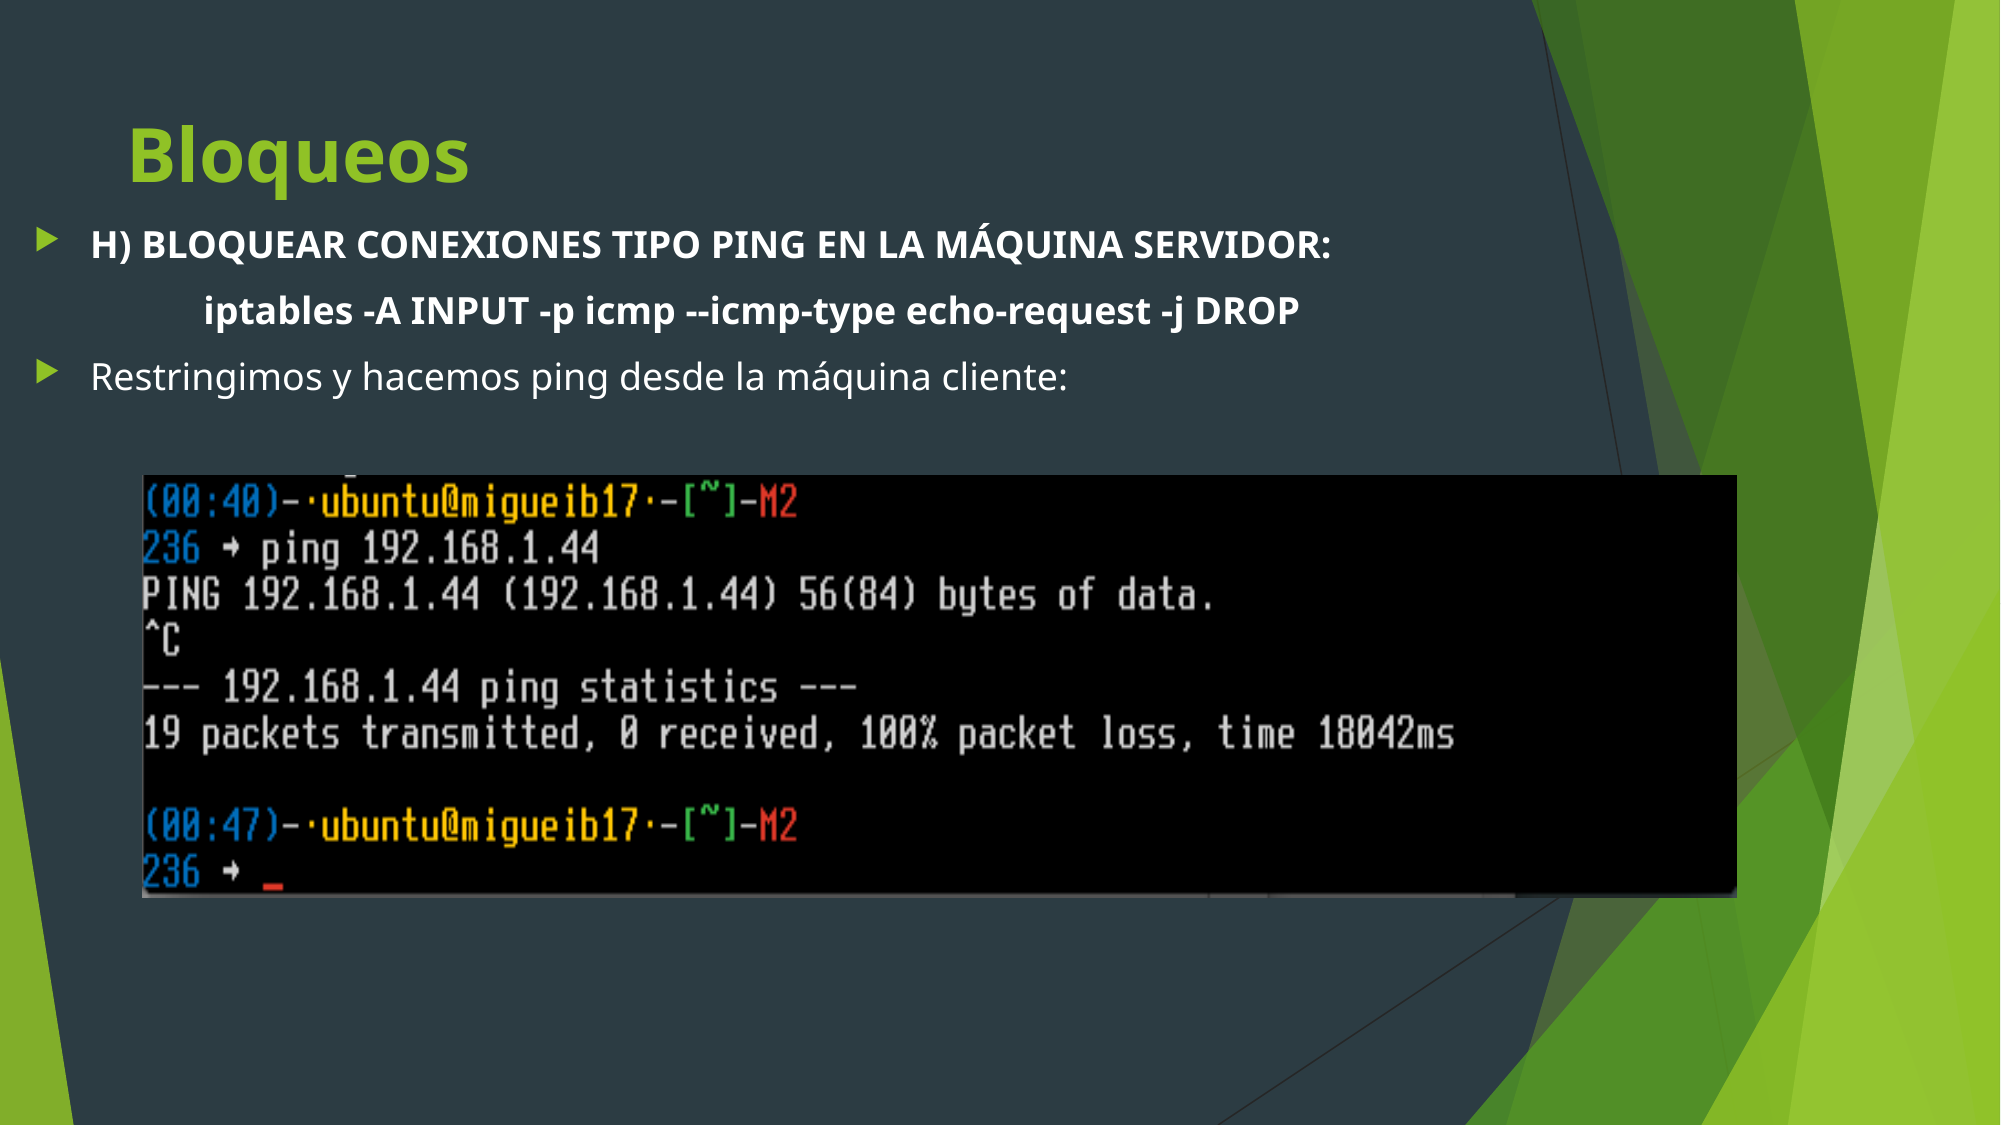

# Bloqueos
H) BLOQUEAR CONEXIONES TIPO PING EN LA MÁQUINA SERVIDOR:
iptables -A INPUT -p icmp --icmp-type echo-request -j DROP
Restringimos y hacemos ping desde la máquina cliente: